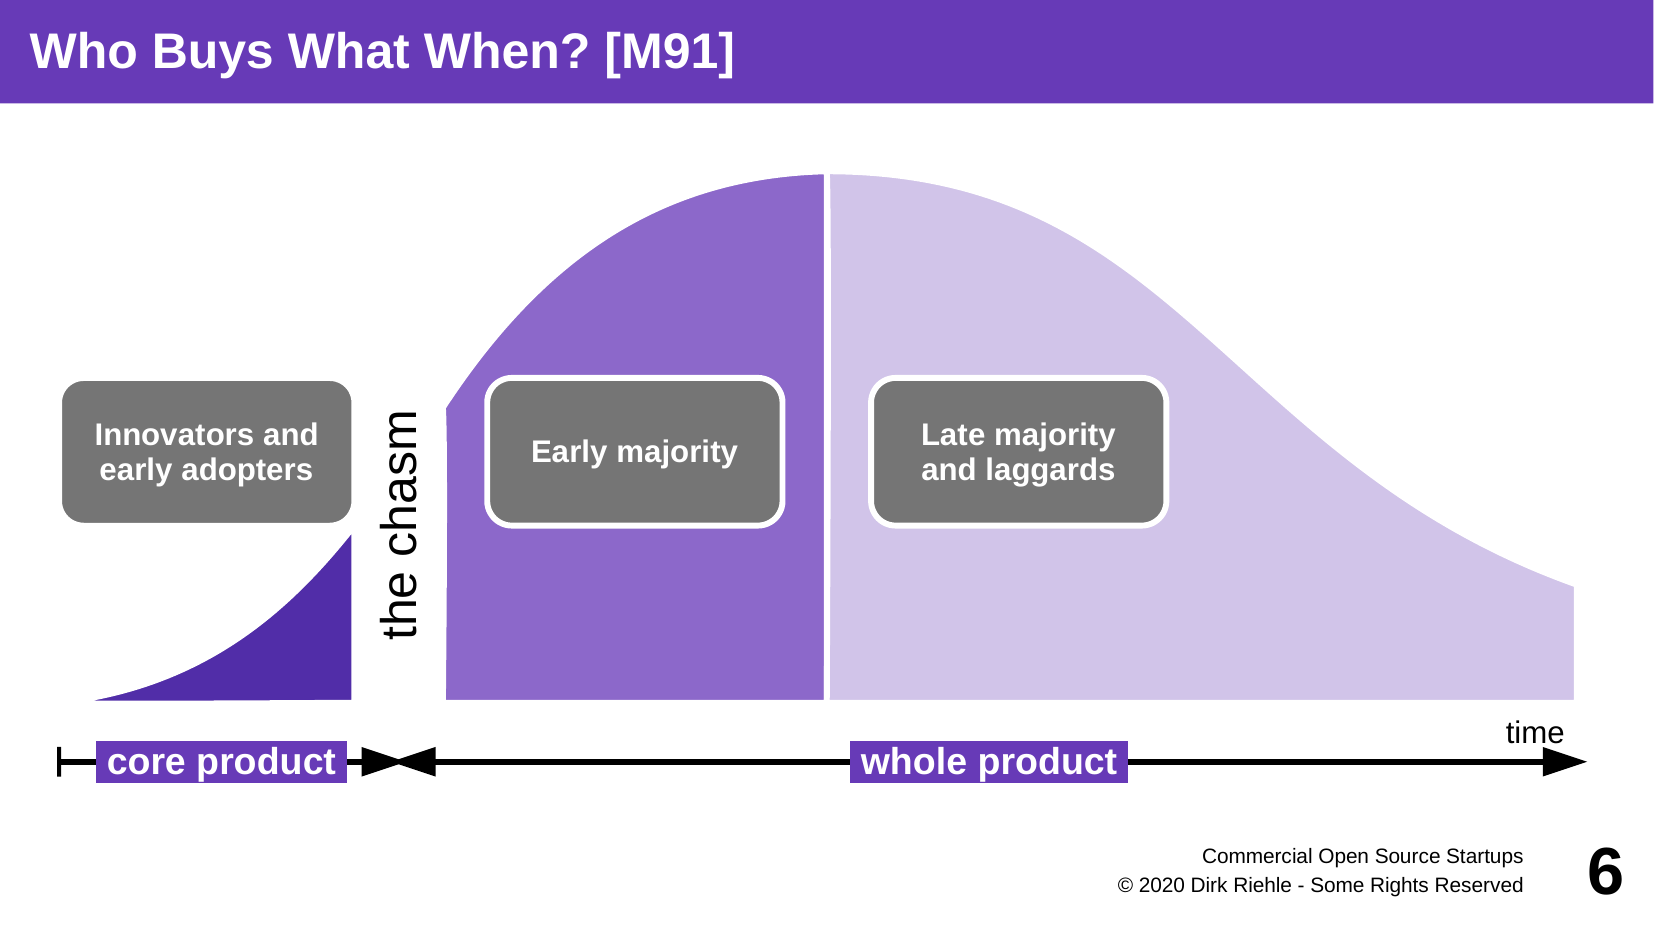

# Who Buys What When? [M91]
Early majority
Late majority
and laggards
Innovators and
early adopters
the chasm
time
 core product
 whole product
Commercial Open Source Startups
6
© 2020 Dirk Riehle - Some Rights Reserved